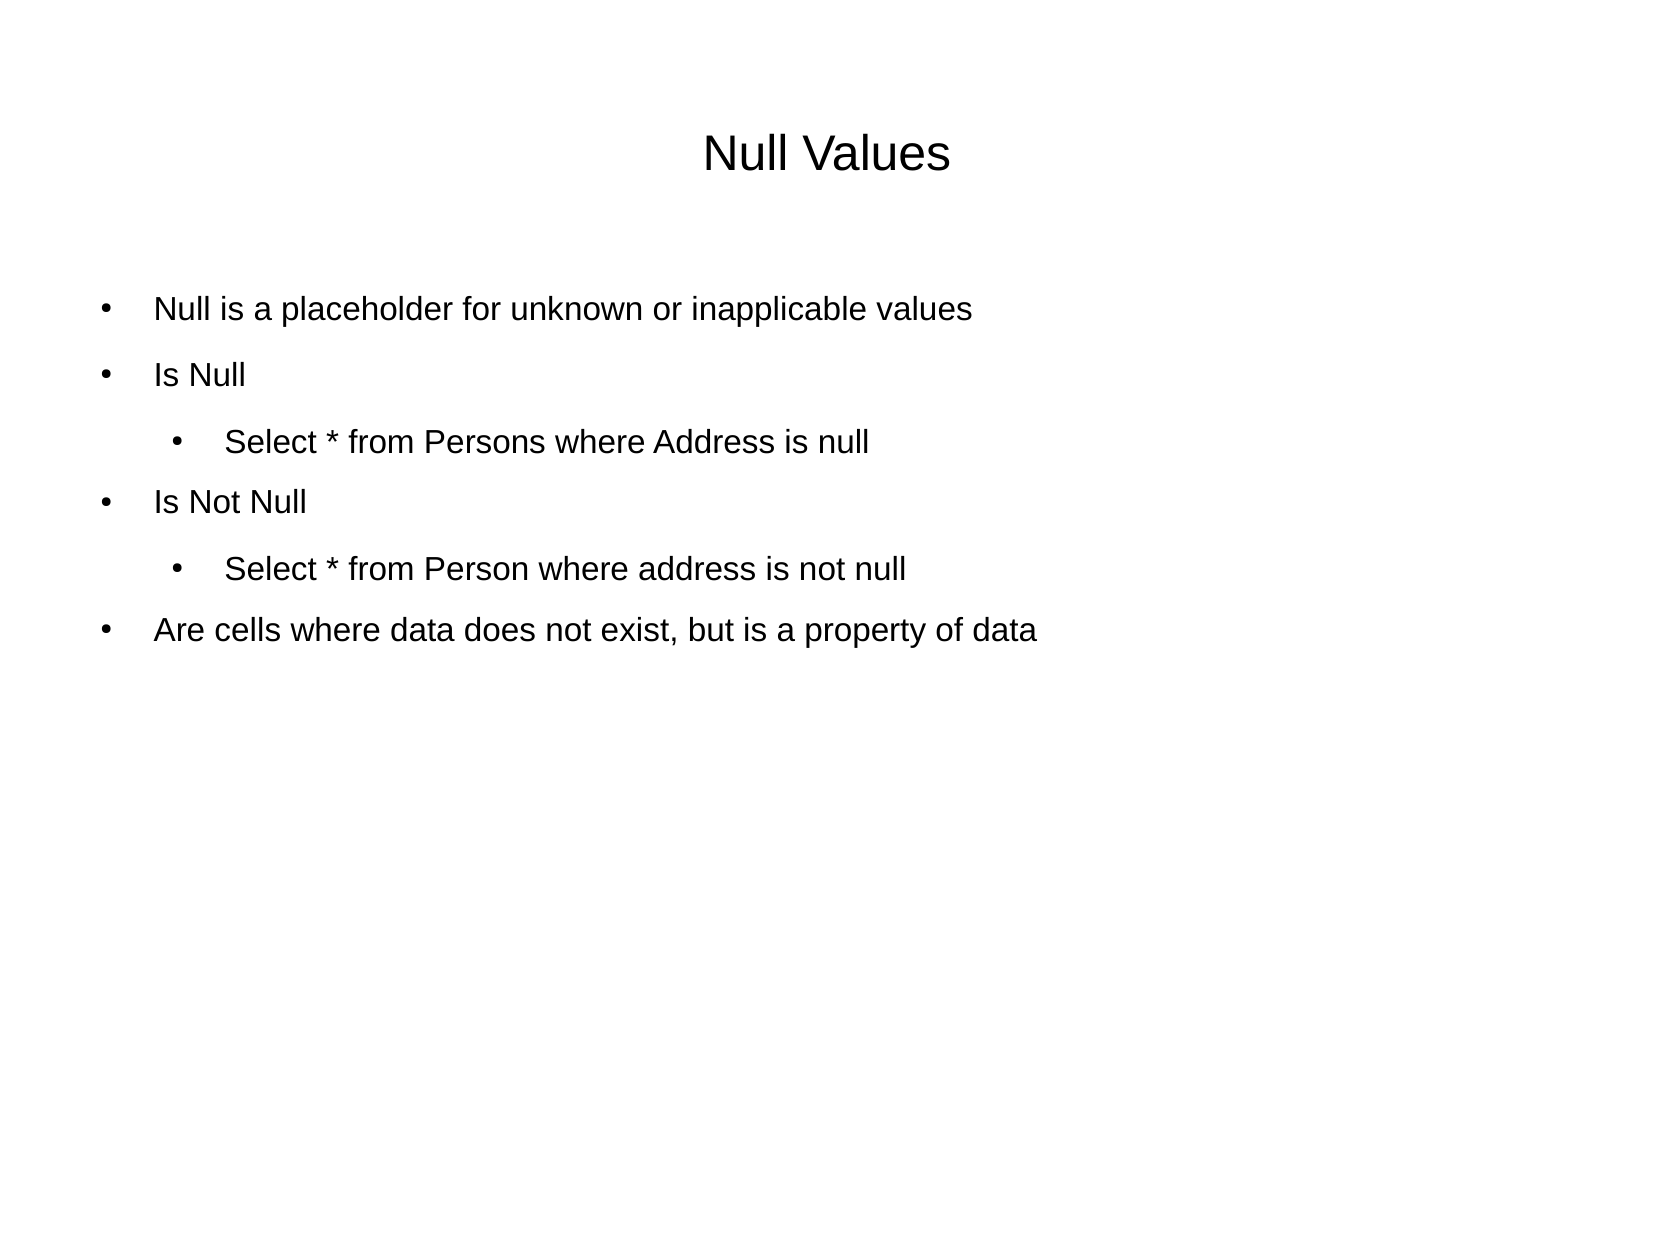

# Null Values
Null is a placeholder for unknown or inapplicable values
Is Null
Select * from Persons where Address is null
Is Not Null
Select * from Person where address is not null
Are cells where data does not exist, but is a property of data